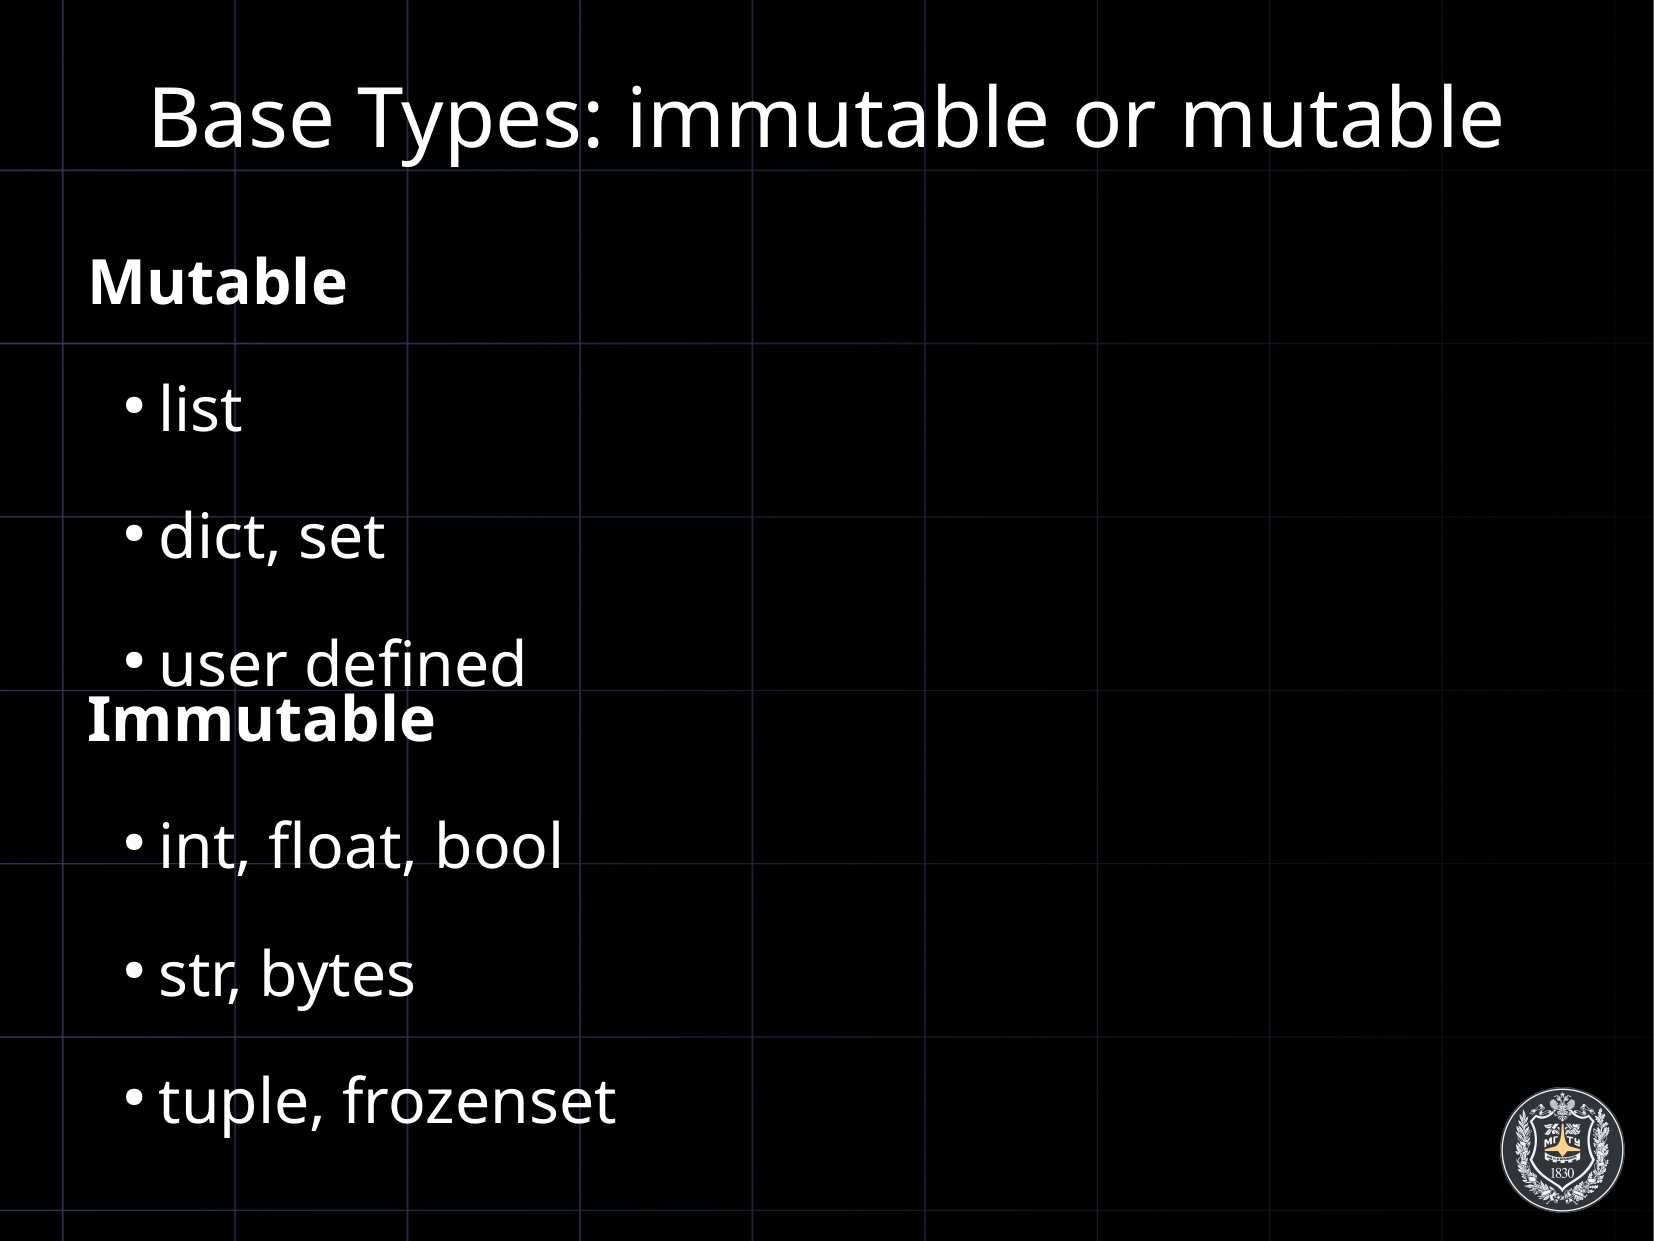

# Base Types: immutable or mutable
Mutable
list
dict, set
user defined
Immutable
int, float, bool
str, bytes
tuple, frozenset